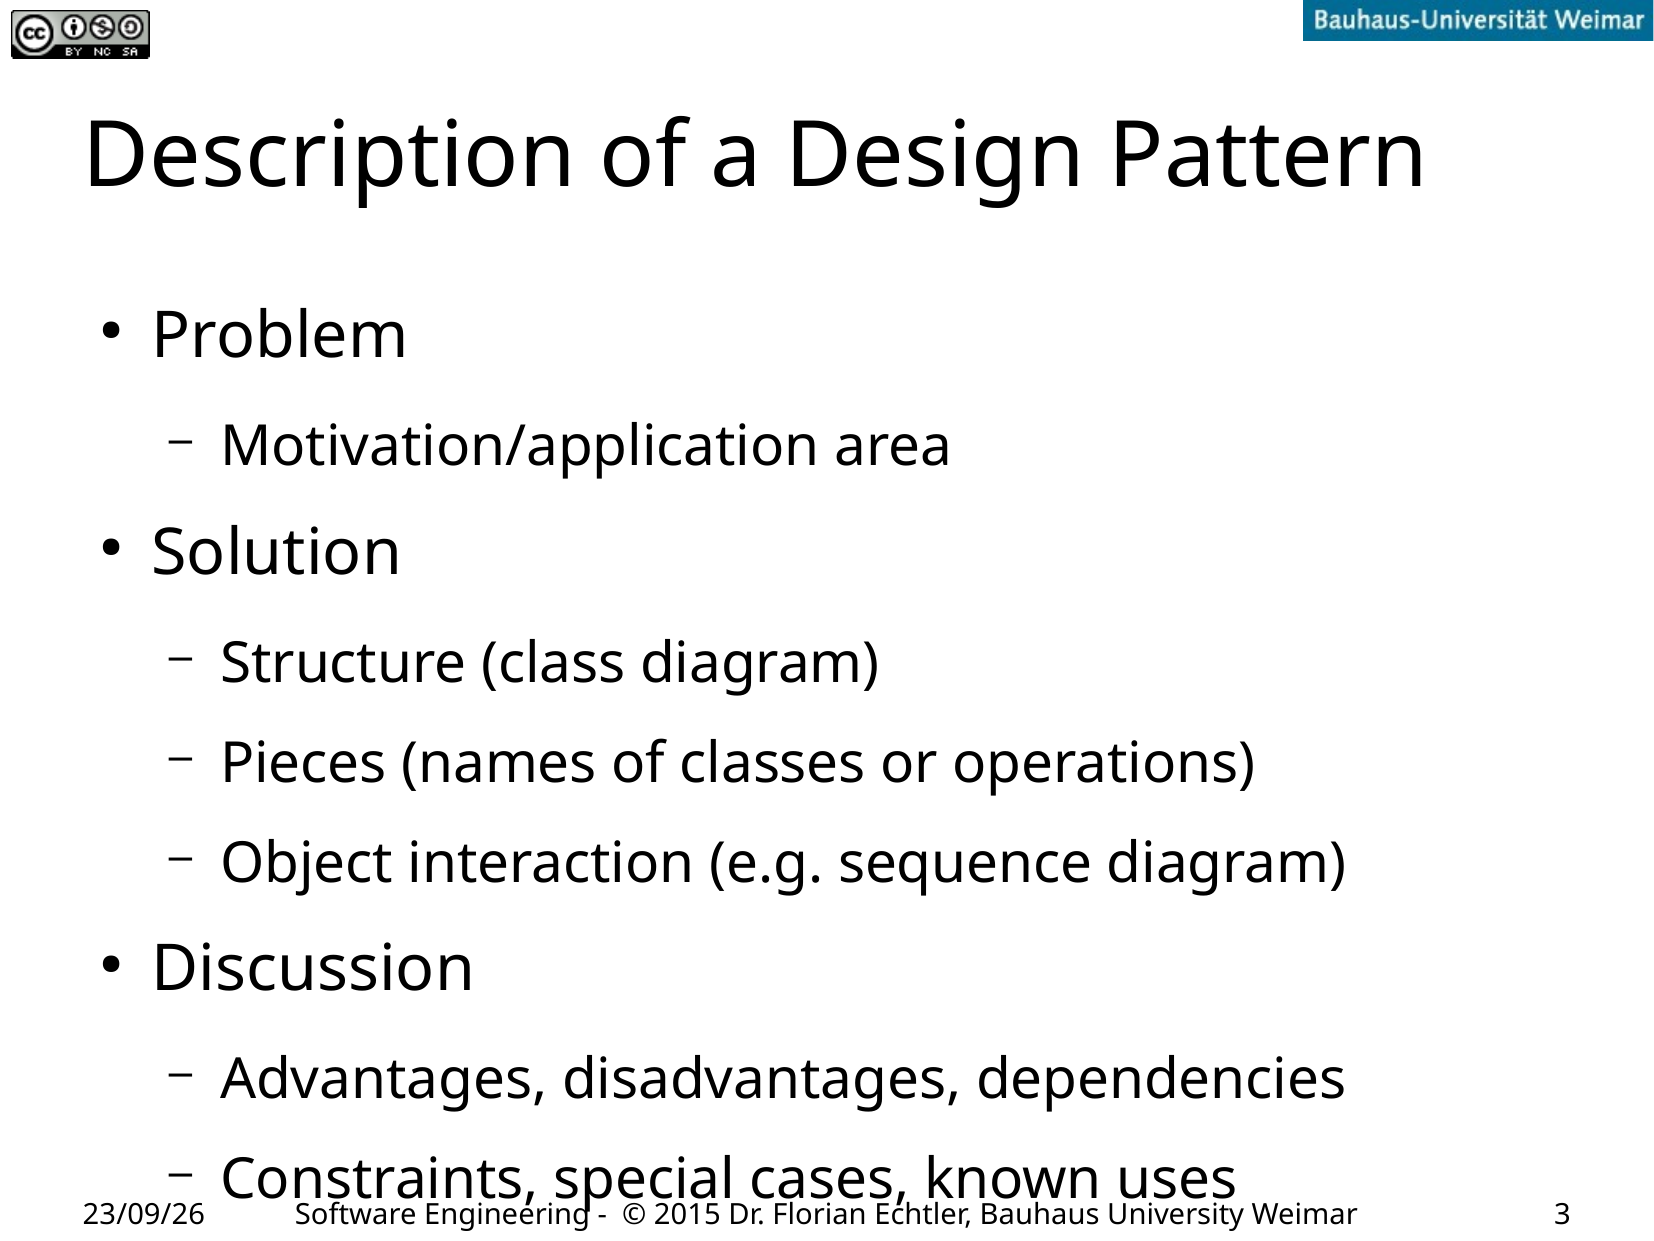

# Description of a Design Pattern
Problem
Motivation/application area
Solution
Structure (class diagram)
Pieces (names of classes or operations)
Object interaction (e.g. sequence diagram)
Discussion
Advantages, disadvantages, dependencies
Constraints, special cases, known uses
Software Engineering - © 2015 Dr. Florian Echtler, Bauhaus University Weimar
3